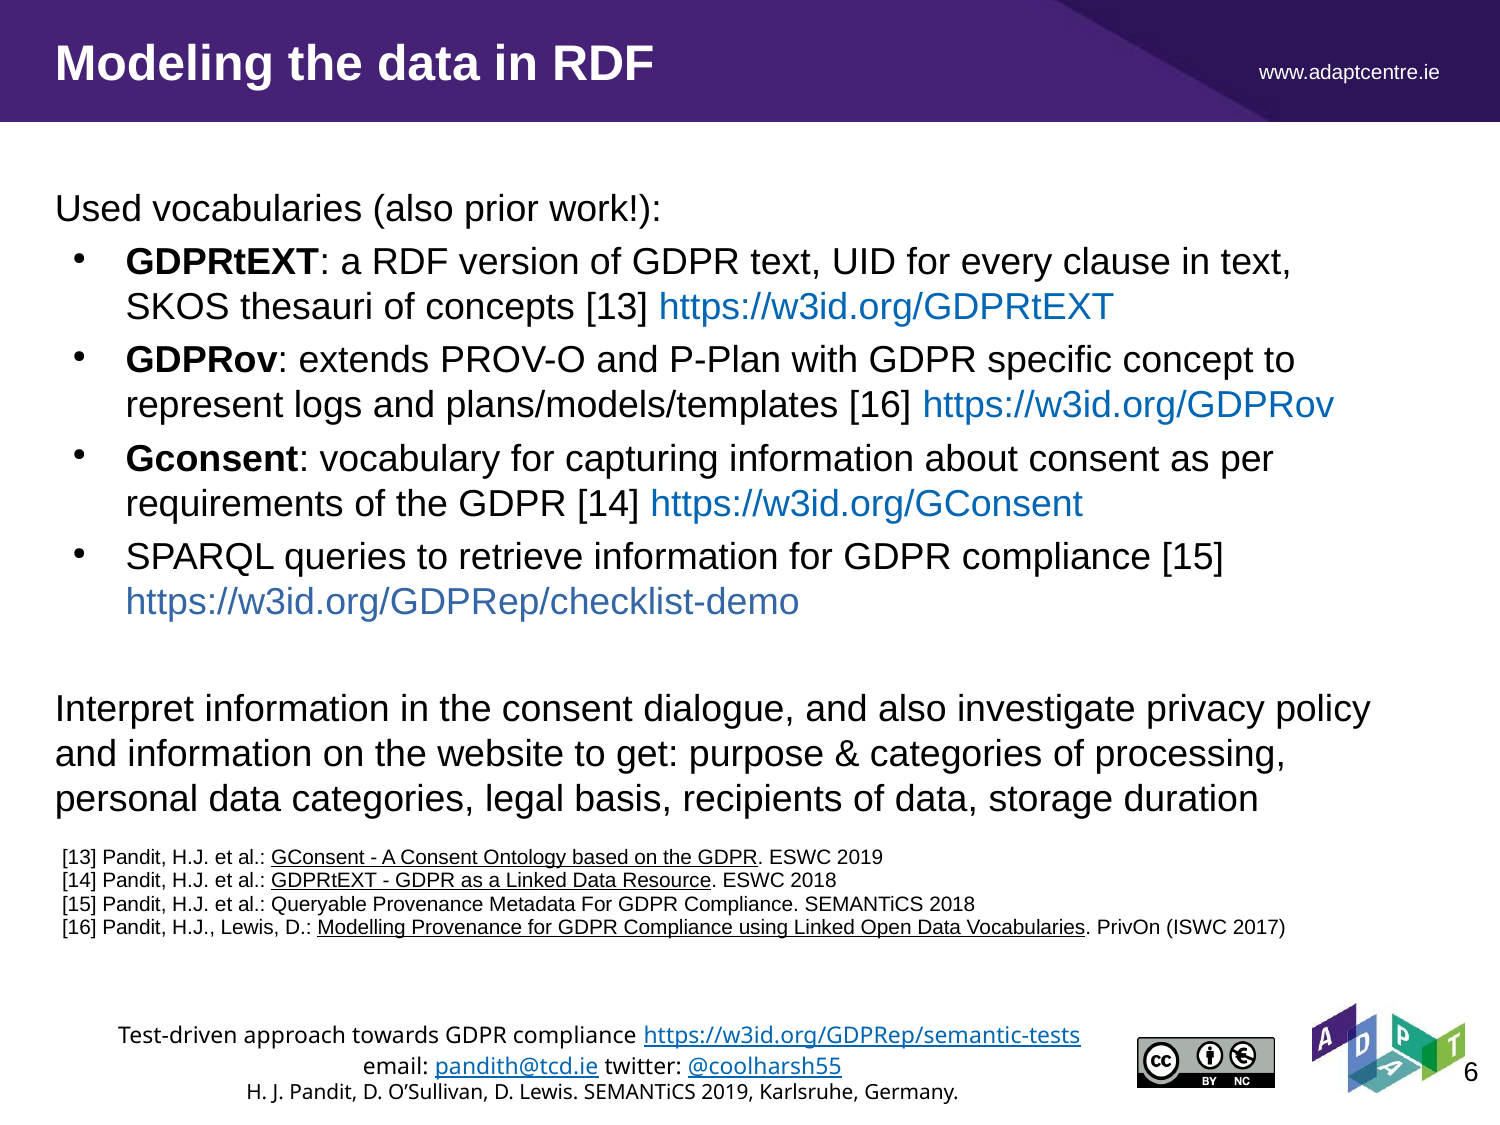

# Modeling the data in RDF
Used vocabularies (also prior work!):
GDPRtEXT: a RDF version of GDPR text, UID for every clause in text, SKOS thesauri of concepts [13] https://w3id.org/GDPRtEXT
GDPRov: extends PROV-O and P-Plan with GDPR specific concept to represent logs and plans/models/templates [16] https://w3id.org/GDPRov
Gconsent: vocabulary for capturing information about consent as per requirements of the GDPR [14] https://w3id.org/GConsent
SPARQL queries to retrieve information for GDPR compliance [15] https://w3id.org/GDPRep/checklist-demo
Interpret information in the consent dialogue, and also investigate privacy policy and information on the website to get: purpose & categories of processing, personal data categories, legal basis, recipients of data, storage duration
[13] Pandit, H.J. et al.: GConsent - A Consent Ontology based on the GDPR. ESWC 2019
[14] Pandit, H.J. et al.: GDPRtEXT - GDPR as a Linked Data Resource. ESWC 2018
[15] Pandit, H.J. et al.: Queryable Provenance Metadata For GDPR Compliance. SEMANTiCS 2018
[16] Pandit, H.J., Lewis, D.: Modelling Provenance for GDPR Compliance using Linked Open Data Vocabularies. PrivOn (ISWC 2017)